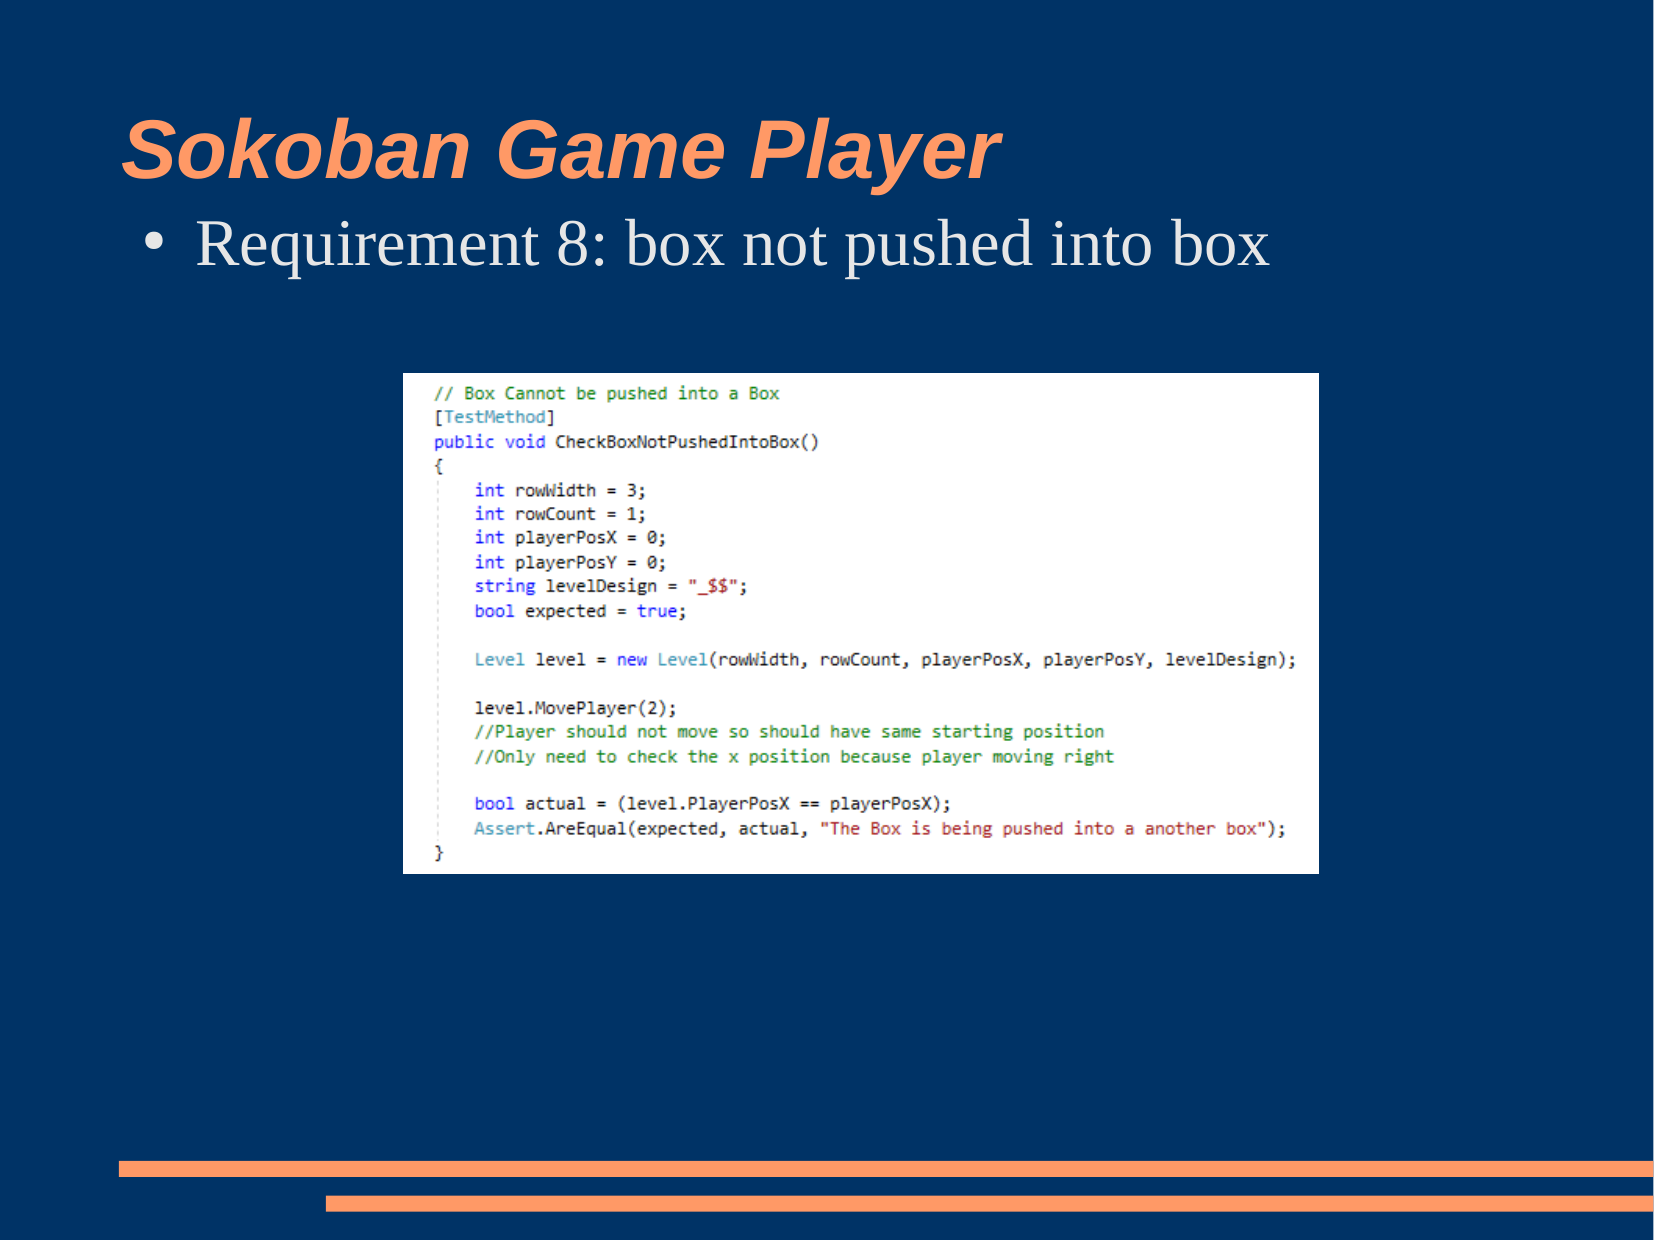

# Sokoban Game Player
Requirement 8: box not pushed into box